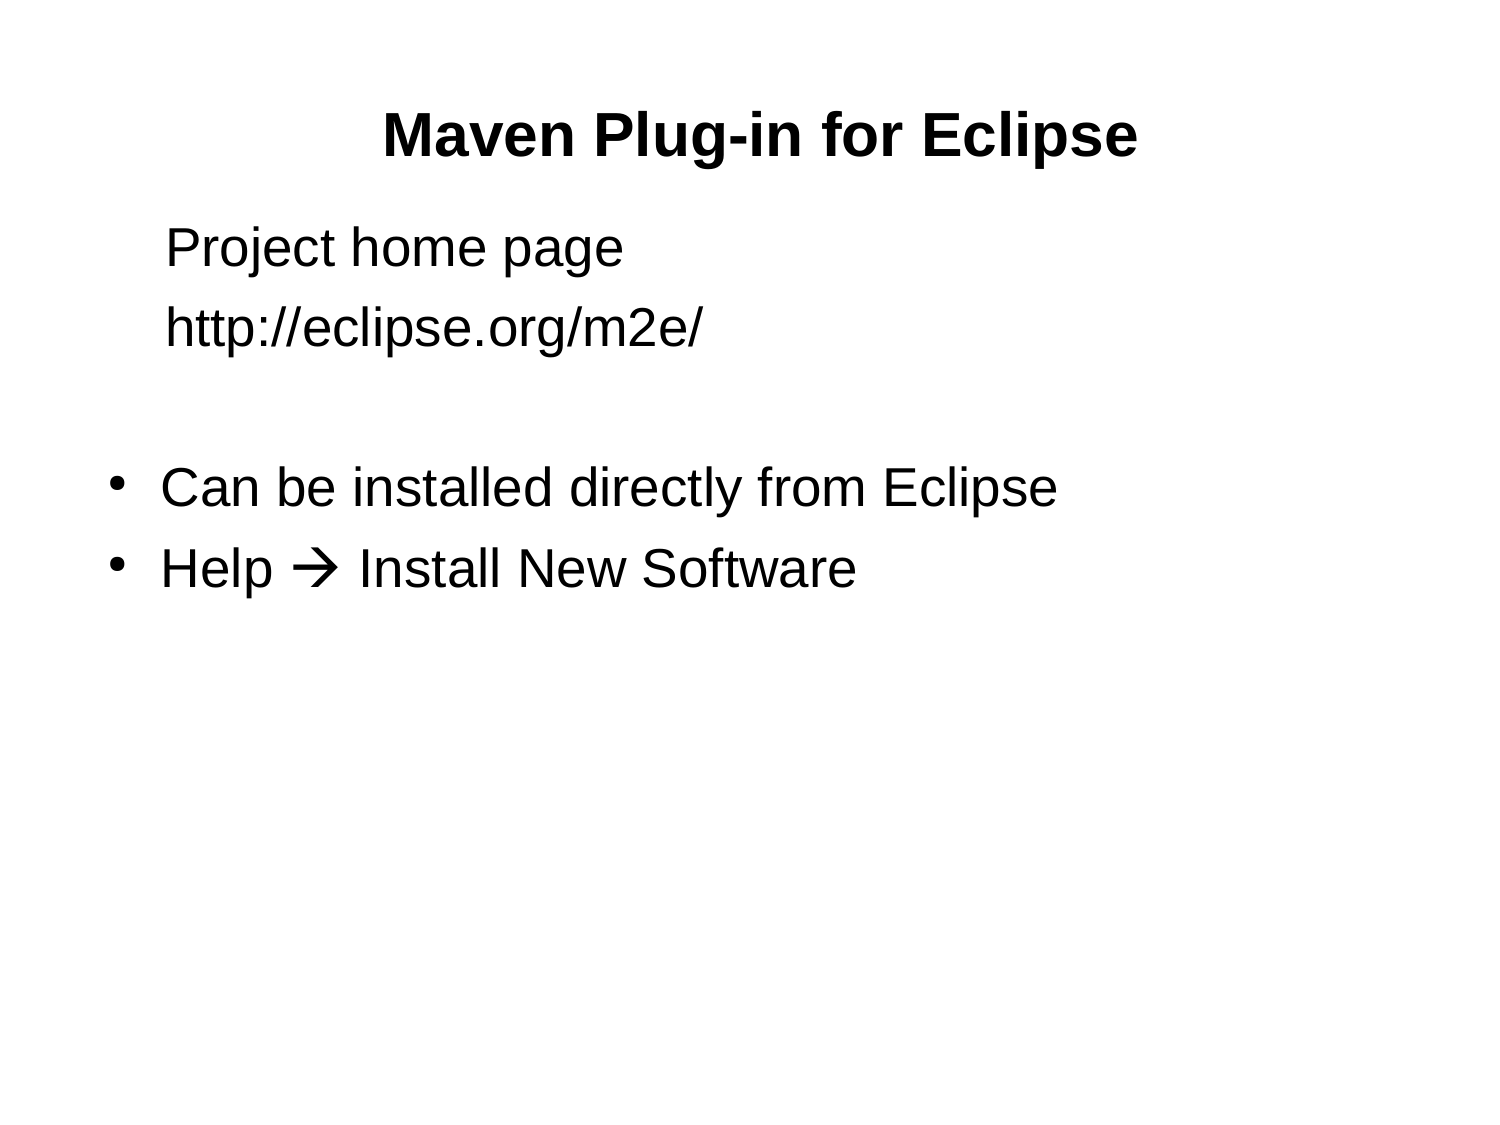

# Maven Plug-in for Eclipse
	Project home page
	http://eclipse.org/m2e/
Can be installed directly from Eclipse
Help  Install New Software